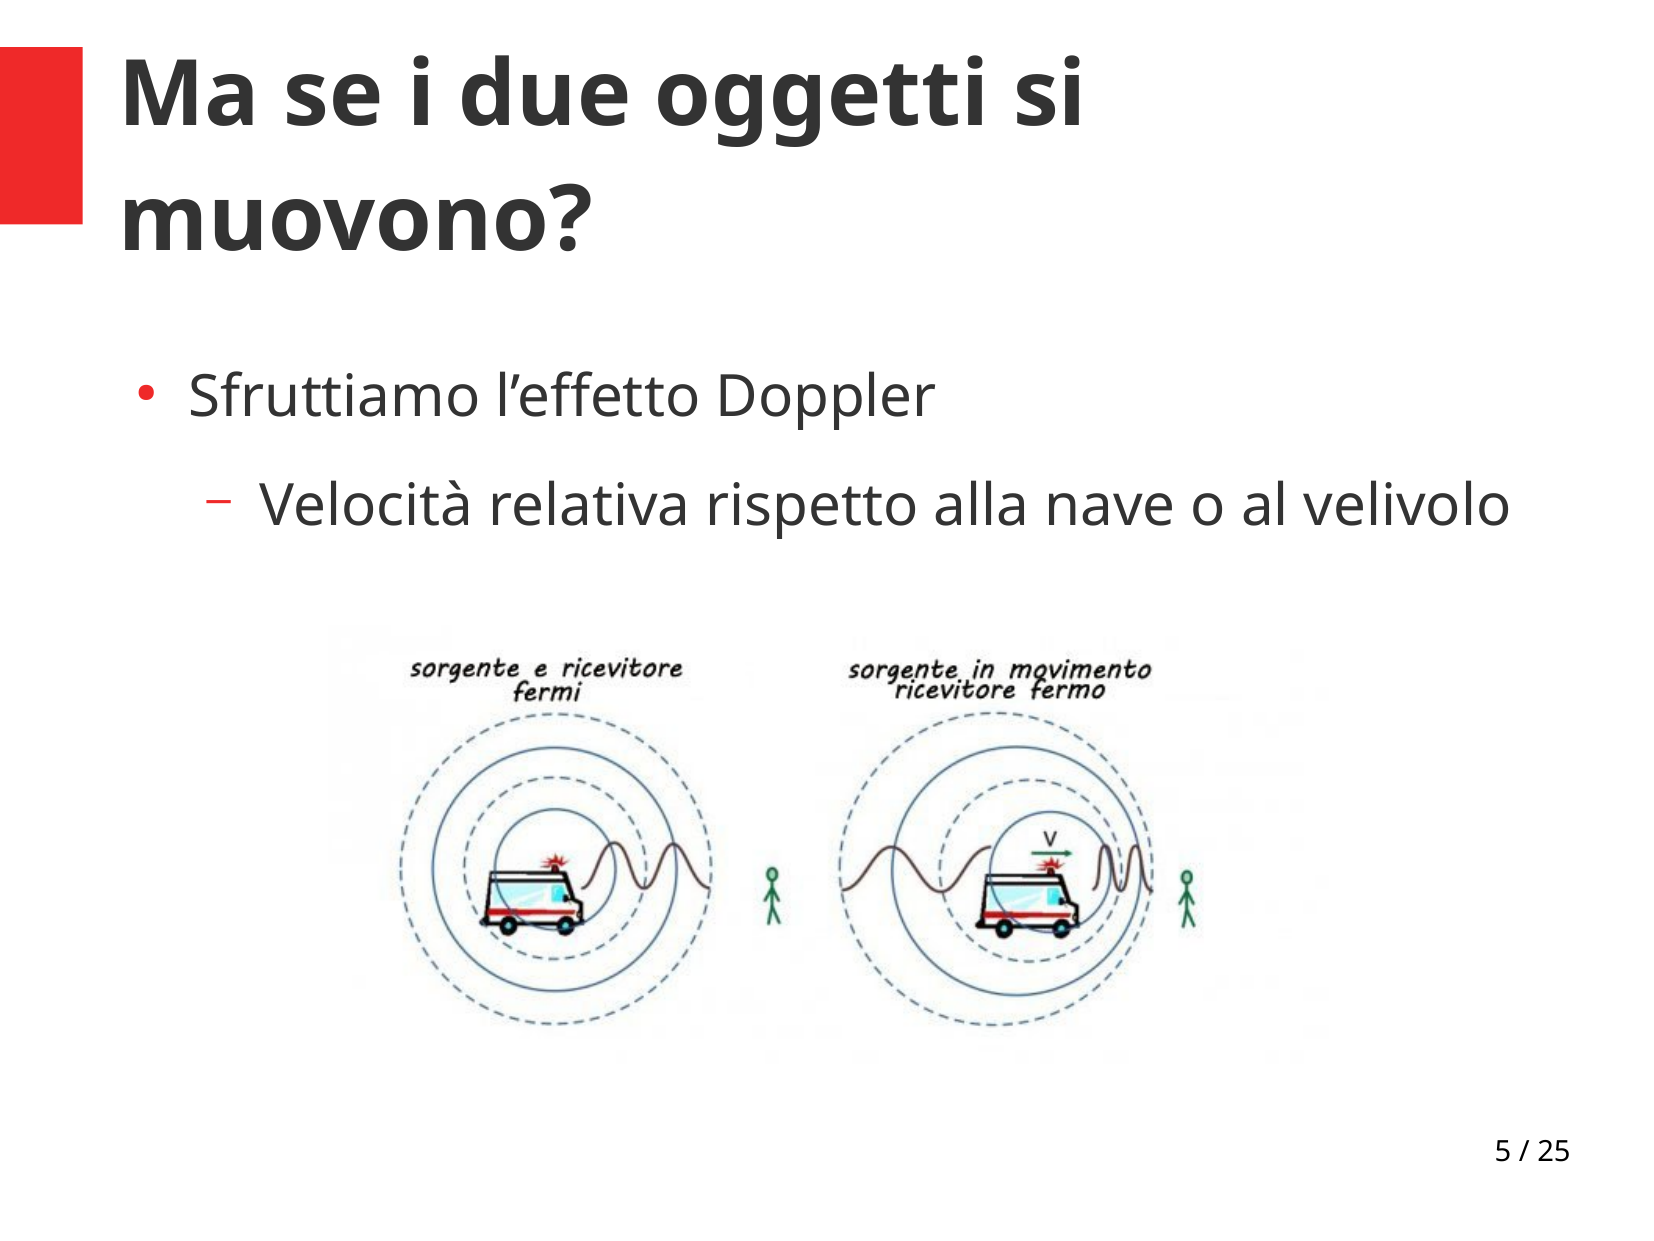

# Ma se i due oggetti si muovono?
Sfruttiamo l’effetto Doppler
Velocità relativa rispetto alla nave o al velivolo
5